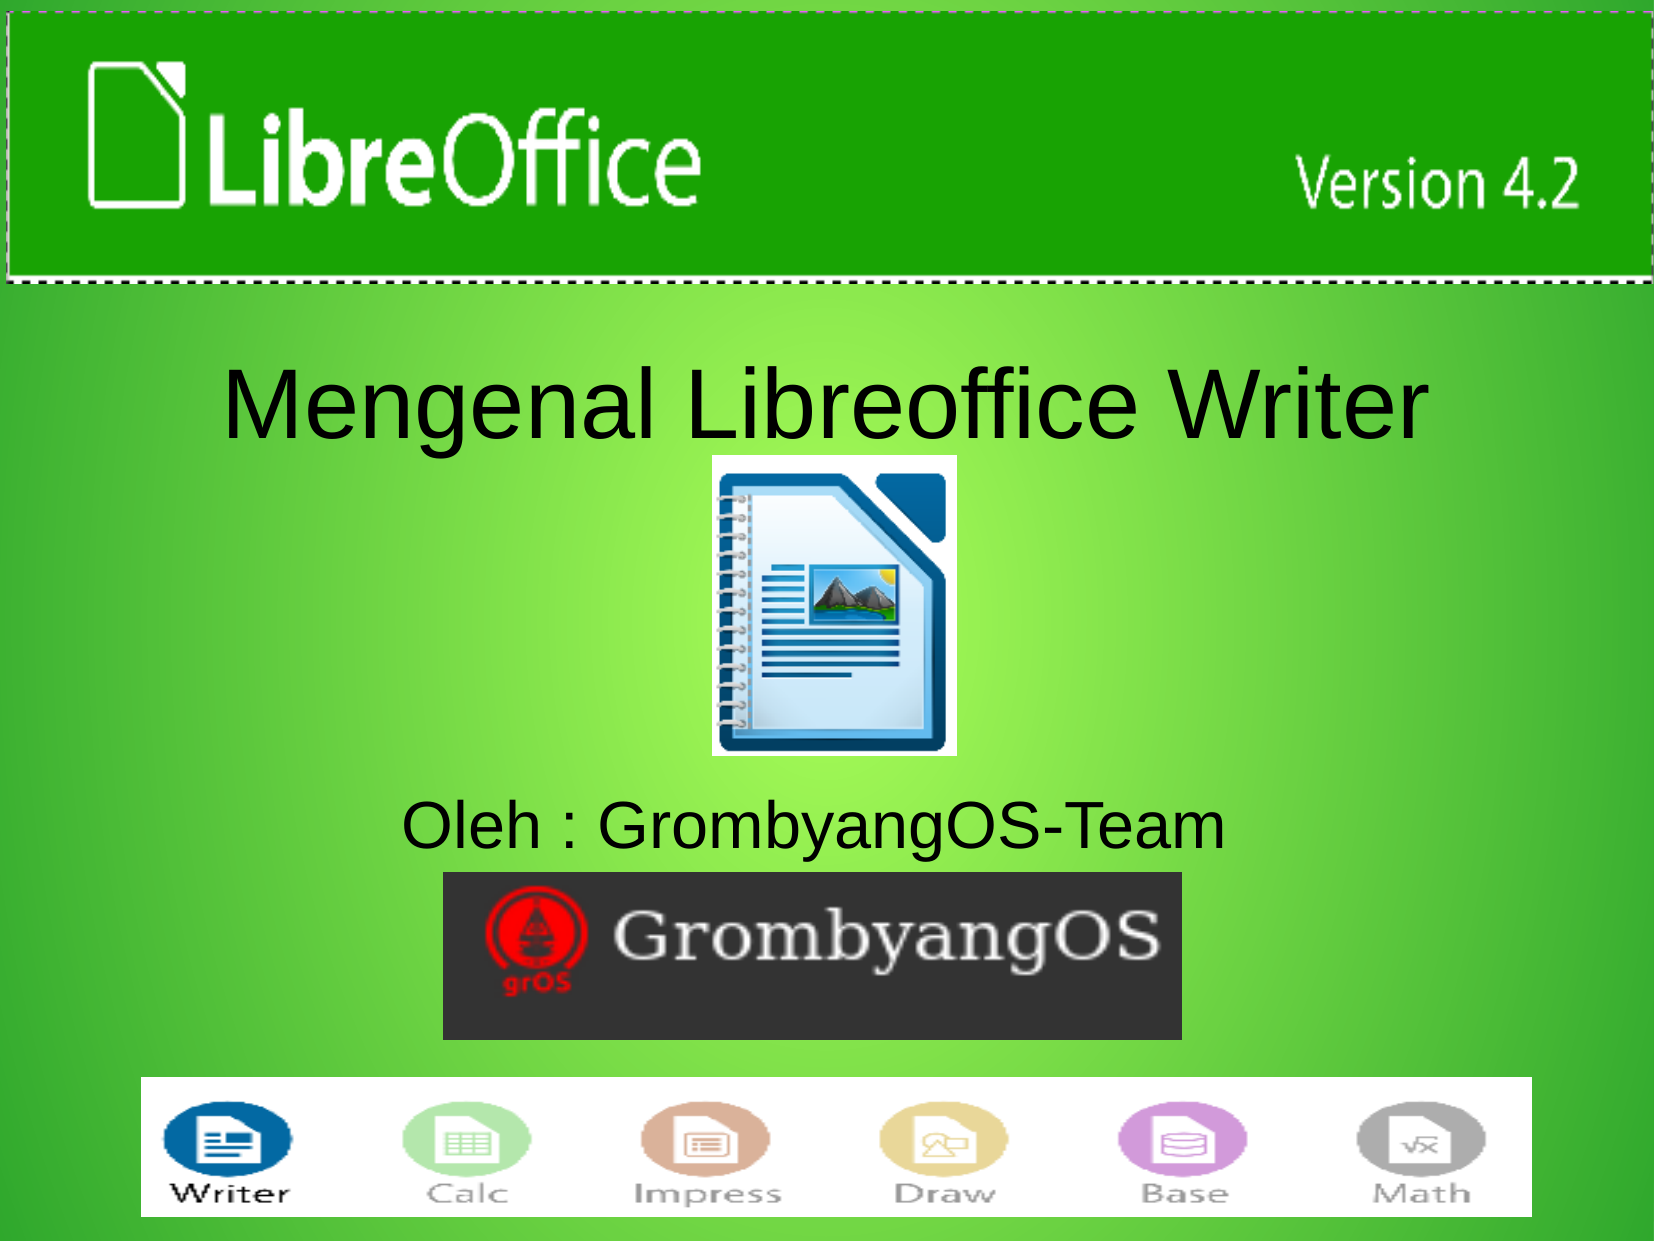

# Mengenal Libreoffice Writer
Oleh : GrombyangOS-Team